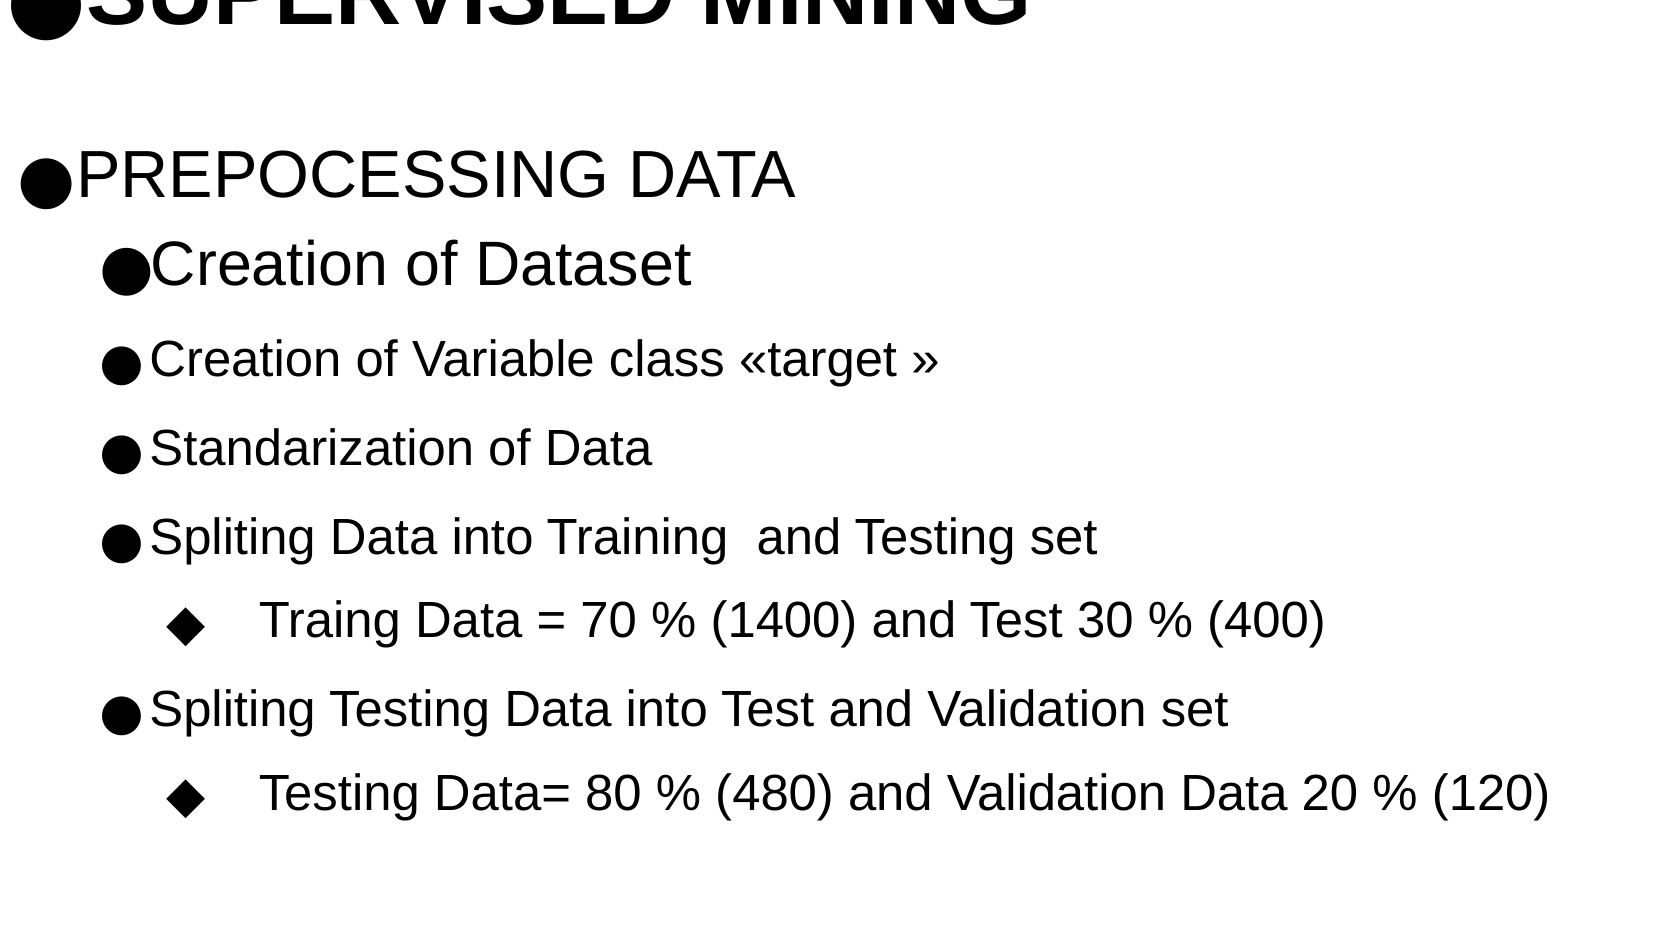

SUPERVISED MINING
PREPOCESSING DATA
Creation of Dataset
Creation of Variable class «target »
Standarization of Data
Spliting Data into Training and Testing set
 Traing Data = 70 % (1400) and Test 30 % (400)
Spliting Testing Data into Test and Validation set
 Testing Data= 80 % (480) and Validation Data 20 % (120)